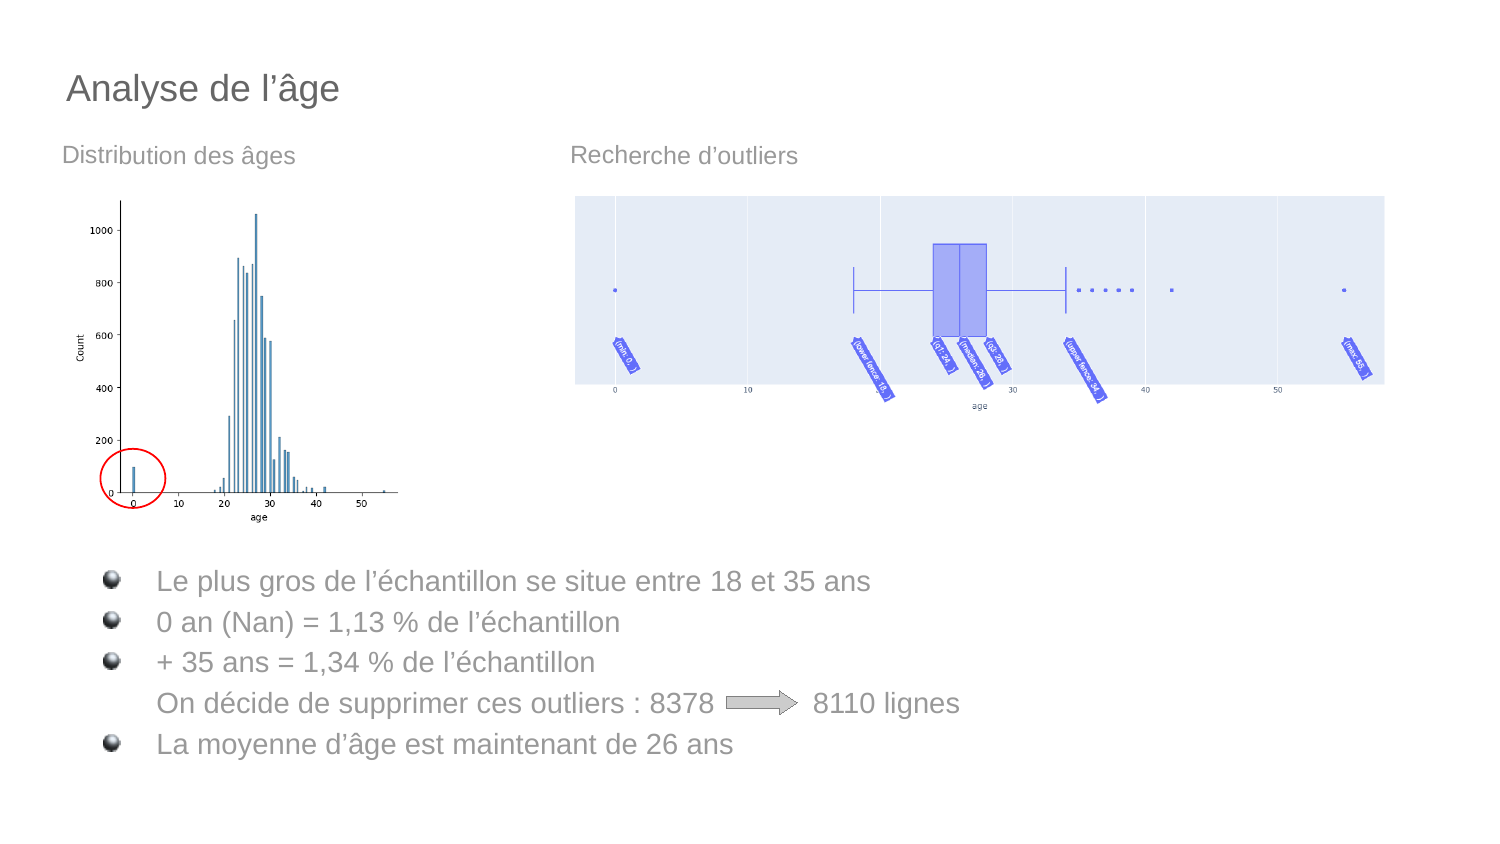

# Analyse de l’âge
Distribution des âges
Recherche d’outliers
Le plus gros de l’échantillon se situe entre 18 et 35 ans
0 an (Nan) = 1,13 % de l’échantillon
+ 35 ans = 1,34 % de l’échantillon
On décide de supprimer ces outliers : 8378 	 8110 lignes
La moyenne d’âge est maintenant de 26 ans